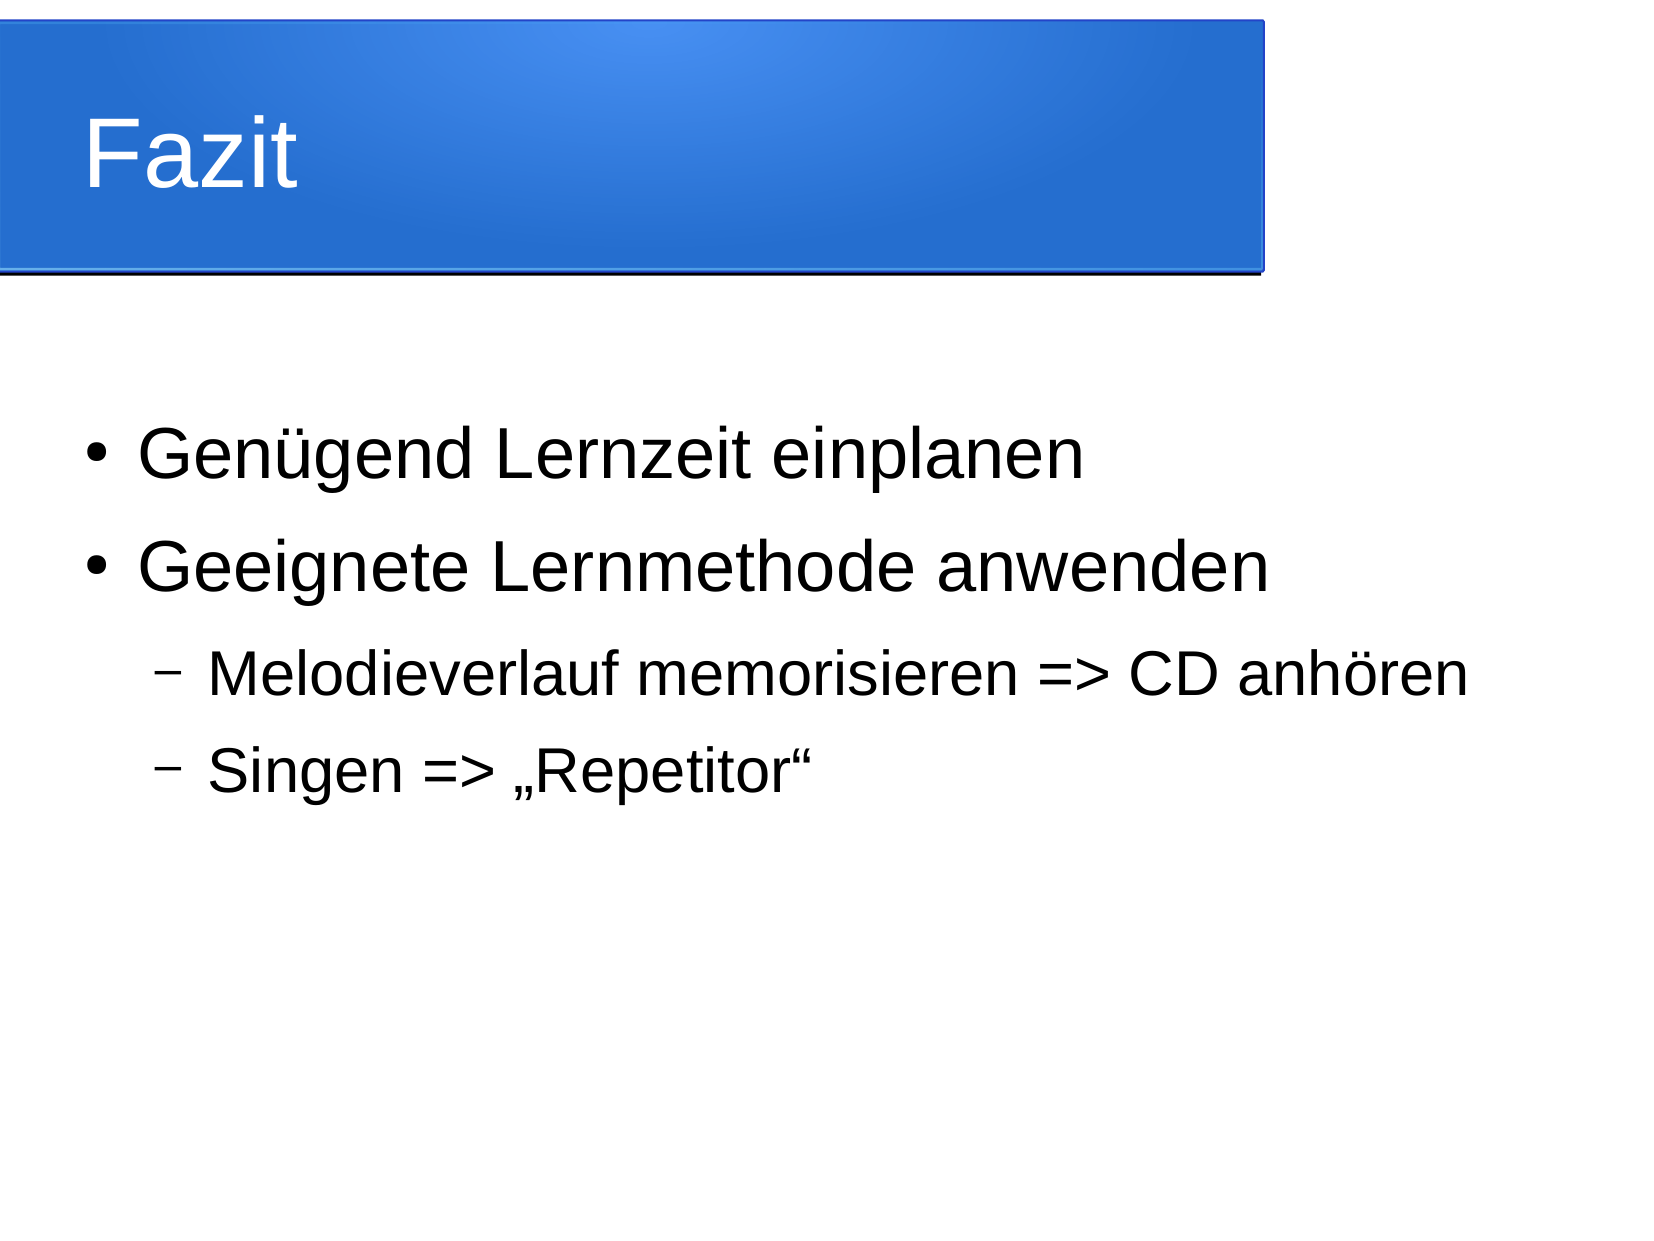

# Fazit
Genügend Lernzeit einplanen
Geeignete Lernmethode anwenden
Melodieverlauf memorisieren => CD anhören
Singen => „Repetitor“